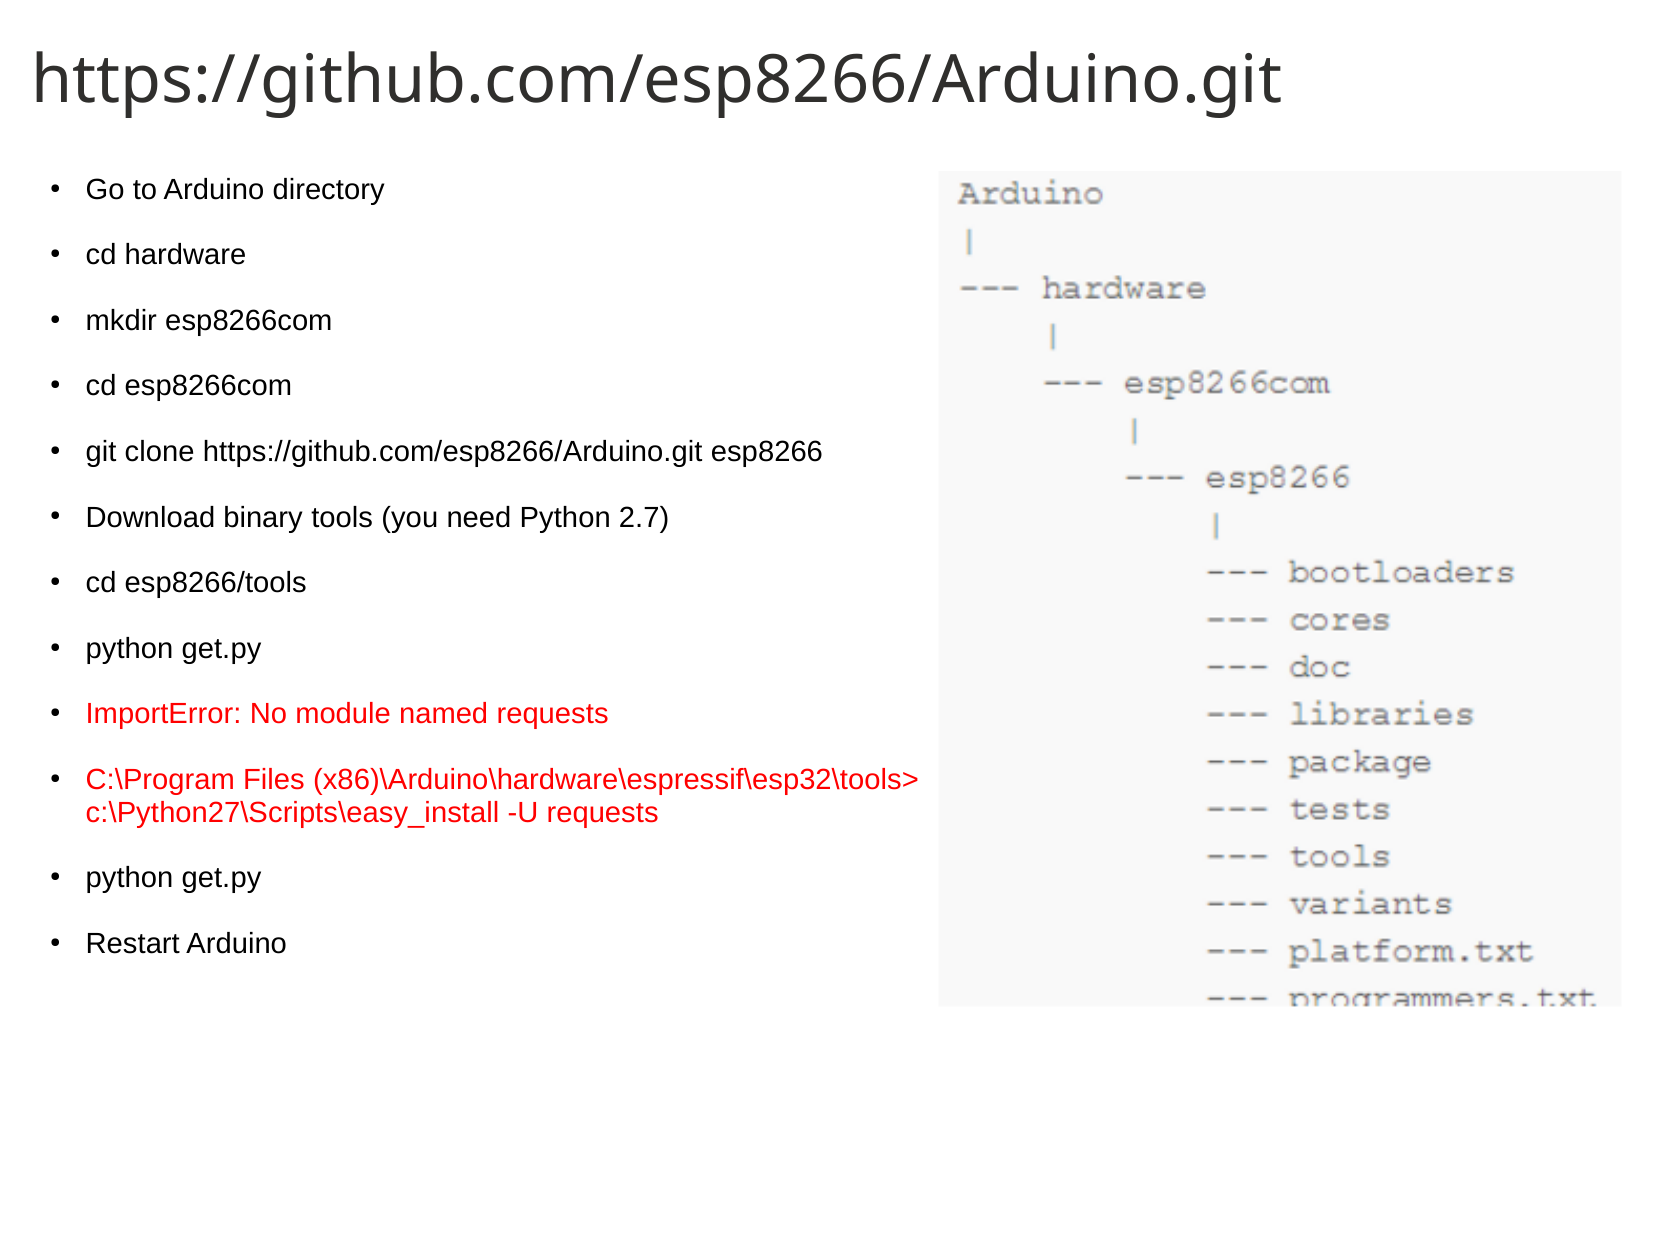

https://github.com/esp8266/Arduino.git
Go to Arduino directory
cd hardware
mkdir esp8266com
cd esp8266com
git clone https://github.com/esp8266/Arduino.git esp8266
Download binary tools (you need Python 2.7)
cd esp8266/tools
python get.py
ImportError: No module named requests
C:\Program Files (x86)\Arduino\hardware\espressif\esp32\tools>
c:\Python27\Scripts\easy_install -U requests
python get.py
Restart Arduino